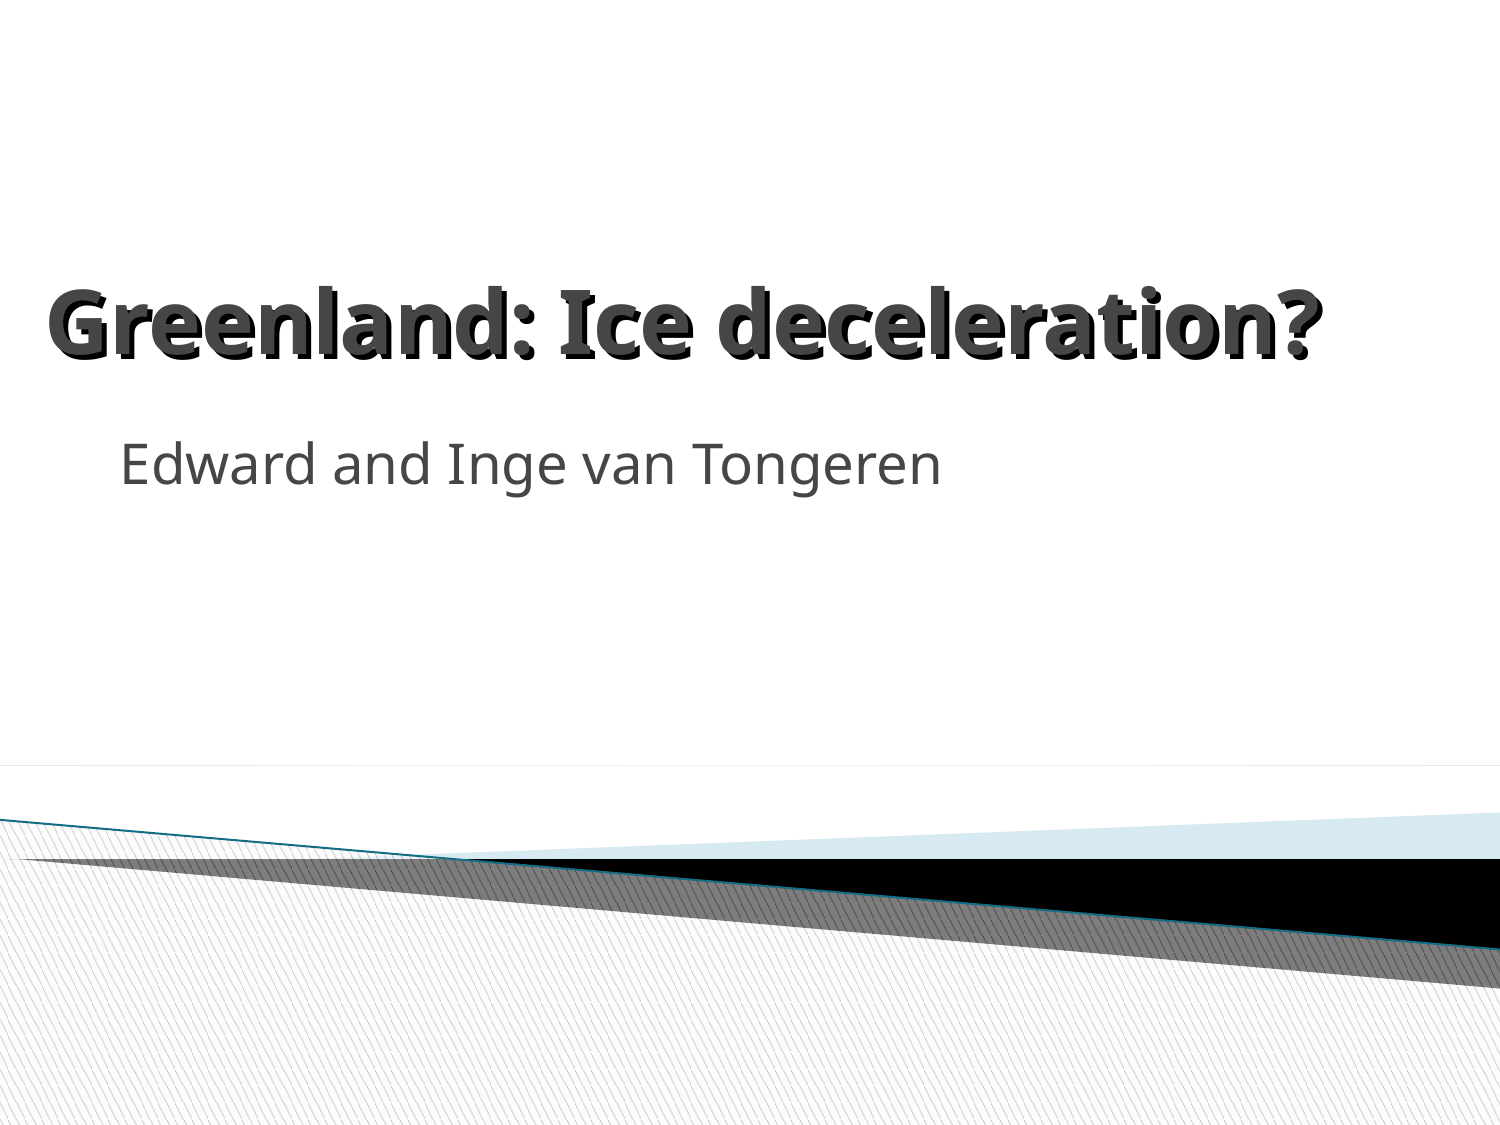

# Greenland: Ice deceleration?
Edward and Inge van Tongeren